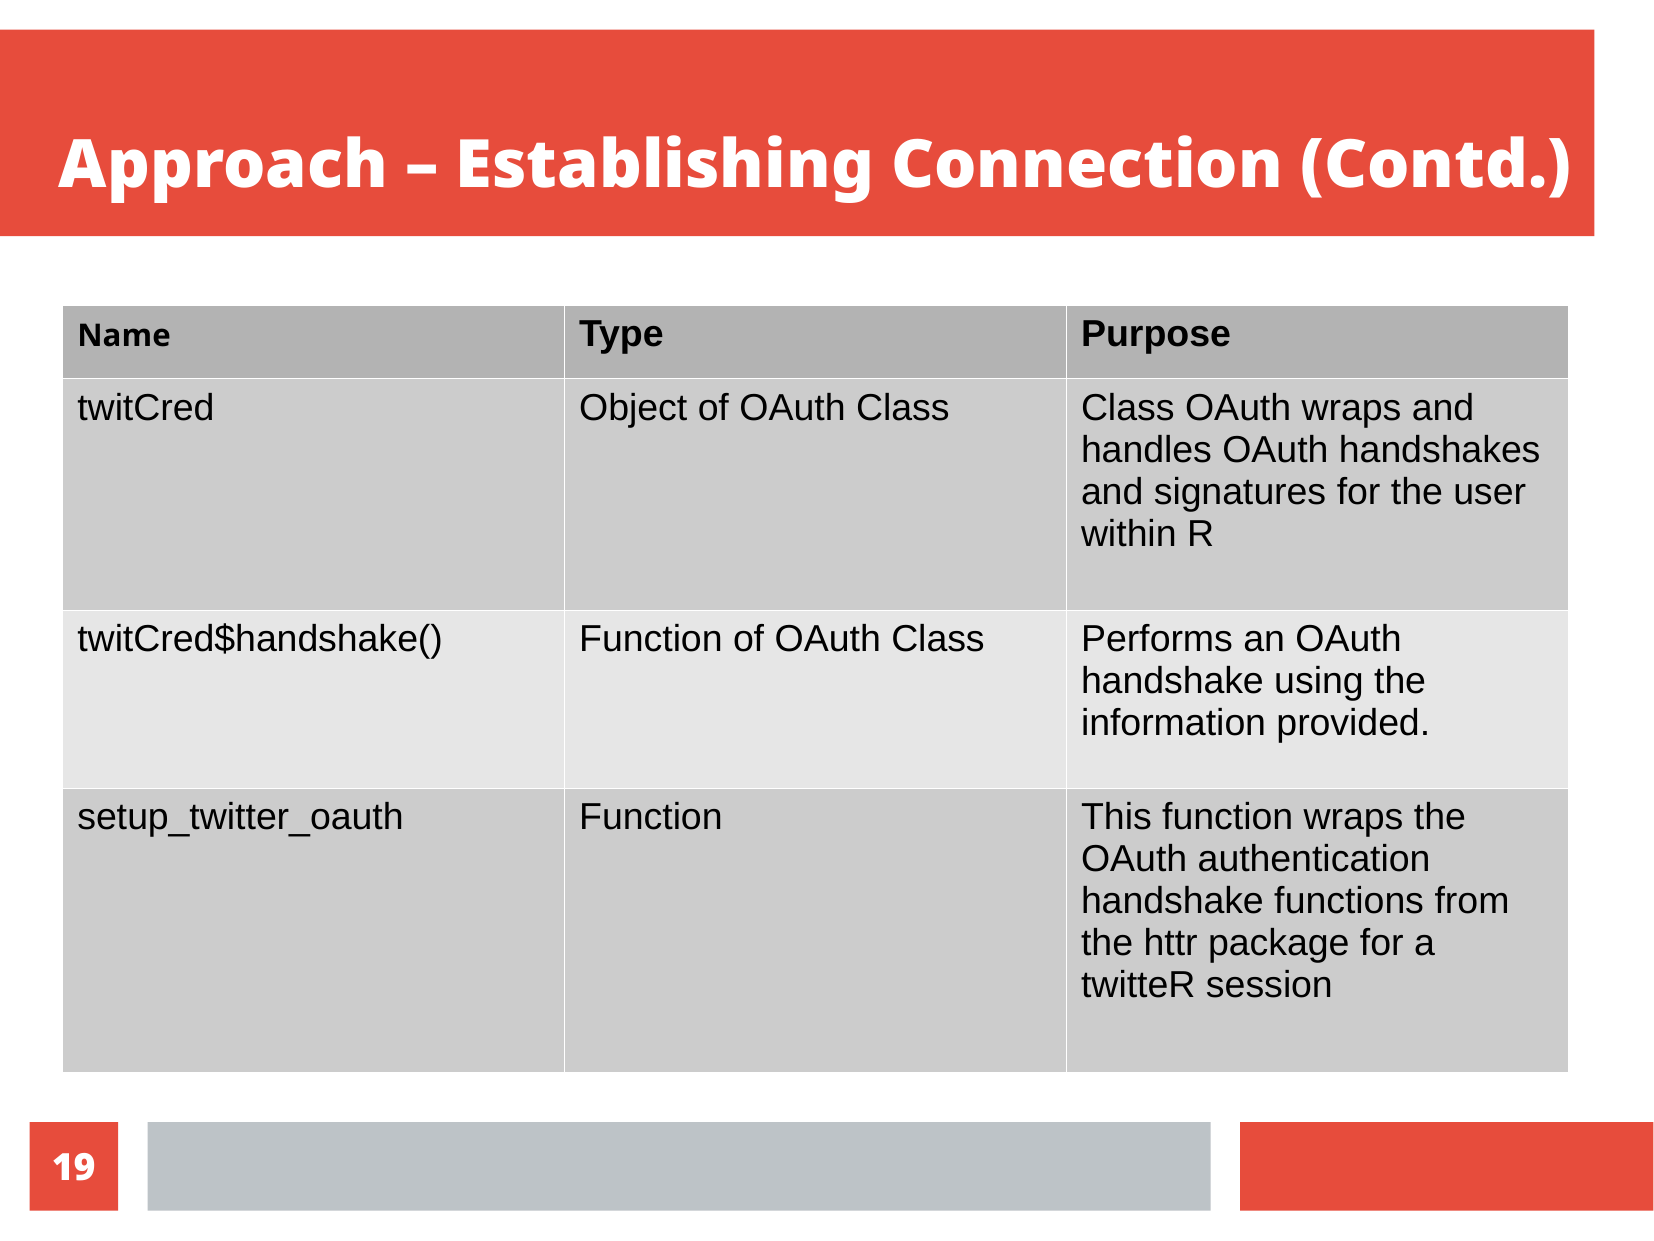

# Approach – Establishing Connection (Contd.)
| Name | Type | Purpose |
| --- | --- | --- |
| twitCred | Object of OAuth Class | Class OAuth wraps and handles OAuth handshakes and signatures for the user within R |
| twitCred$handshake() | Function of OAuth Class | Performs an OAuth handshake using the information provided. |
| setup\_twitter\_oauth | Function | This function wraps the OAuth authentication handshake functions from the httr package for a twitteR session |
19